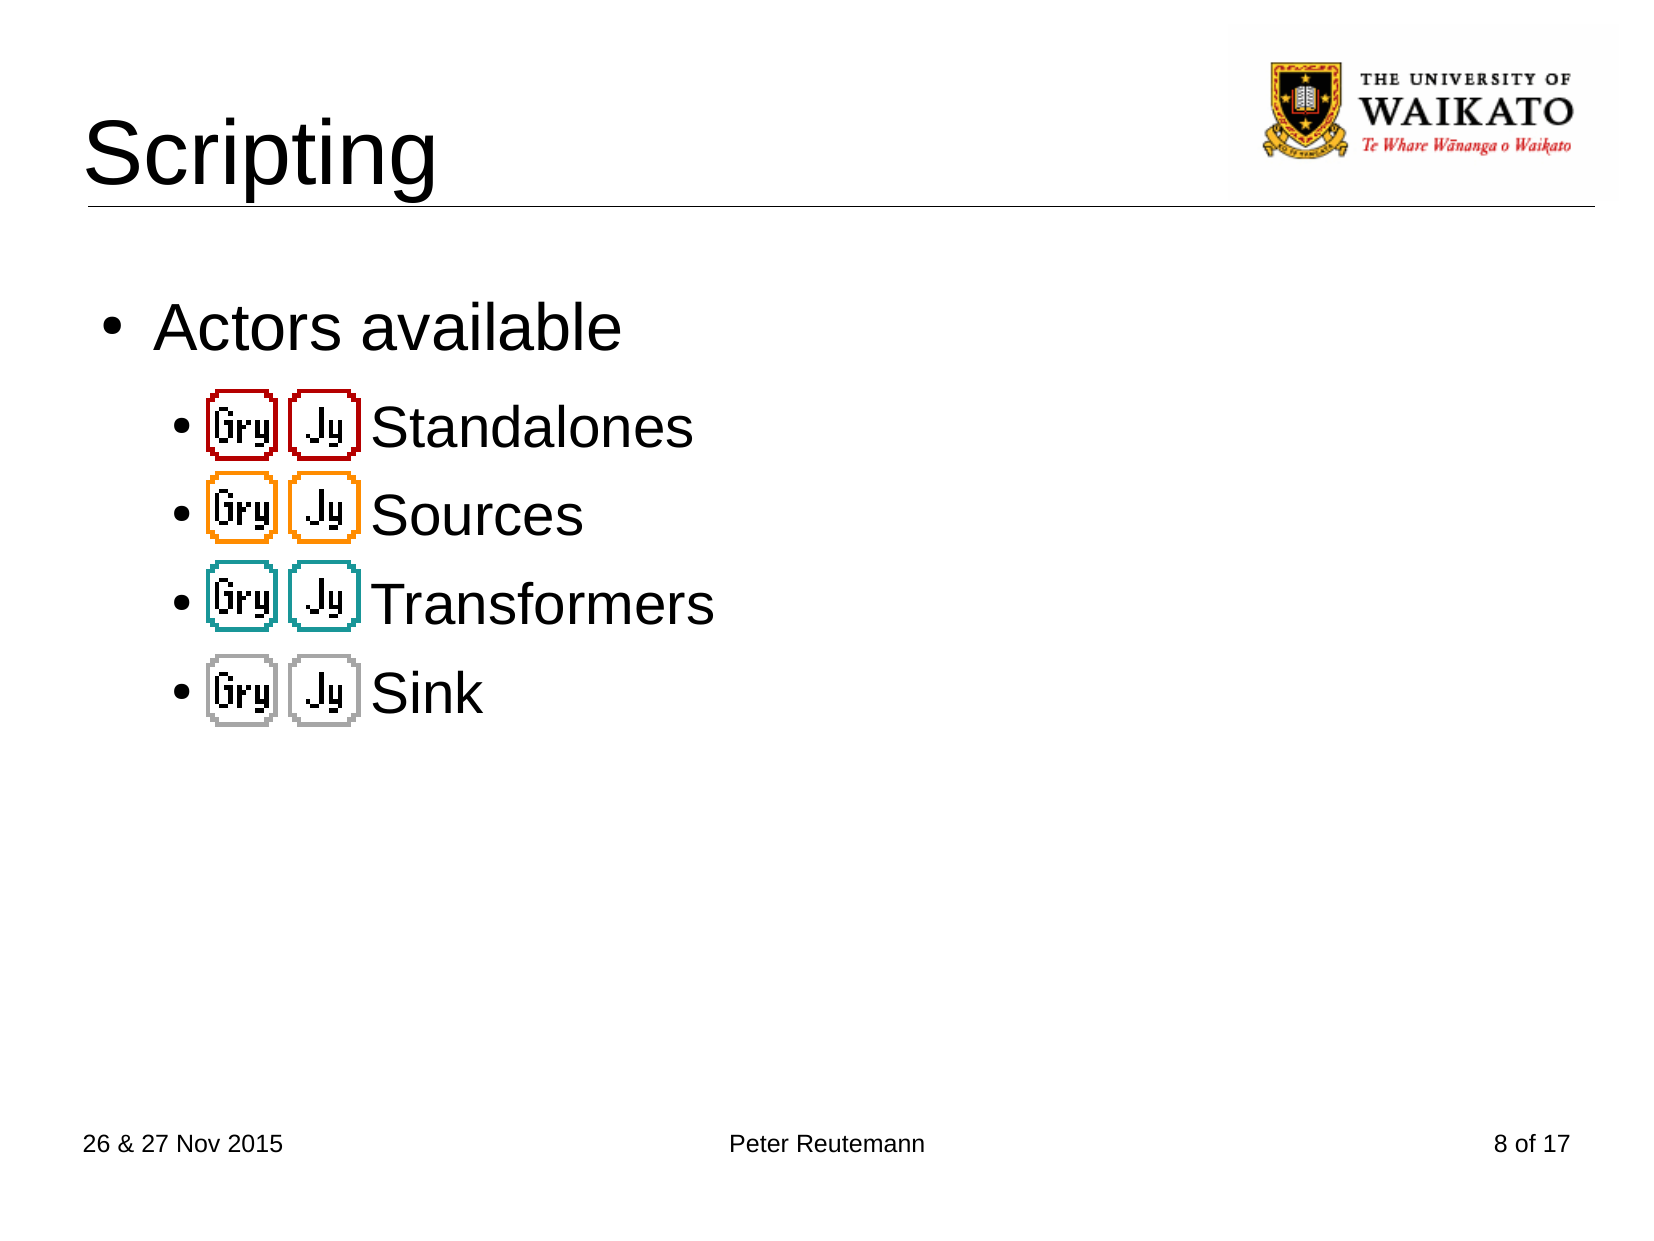

# Scripting
Actors available
 Standalones
 Sources
 Transformers
 Sink
26 & 27 Nov 2015
Peter Reutemann
8